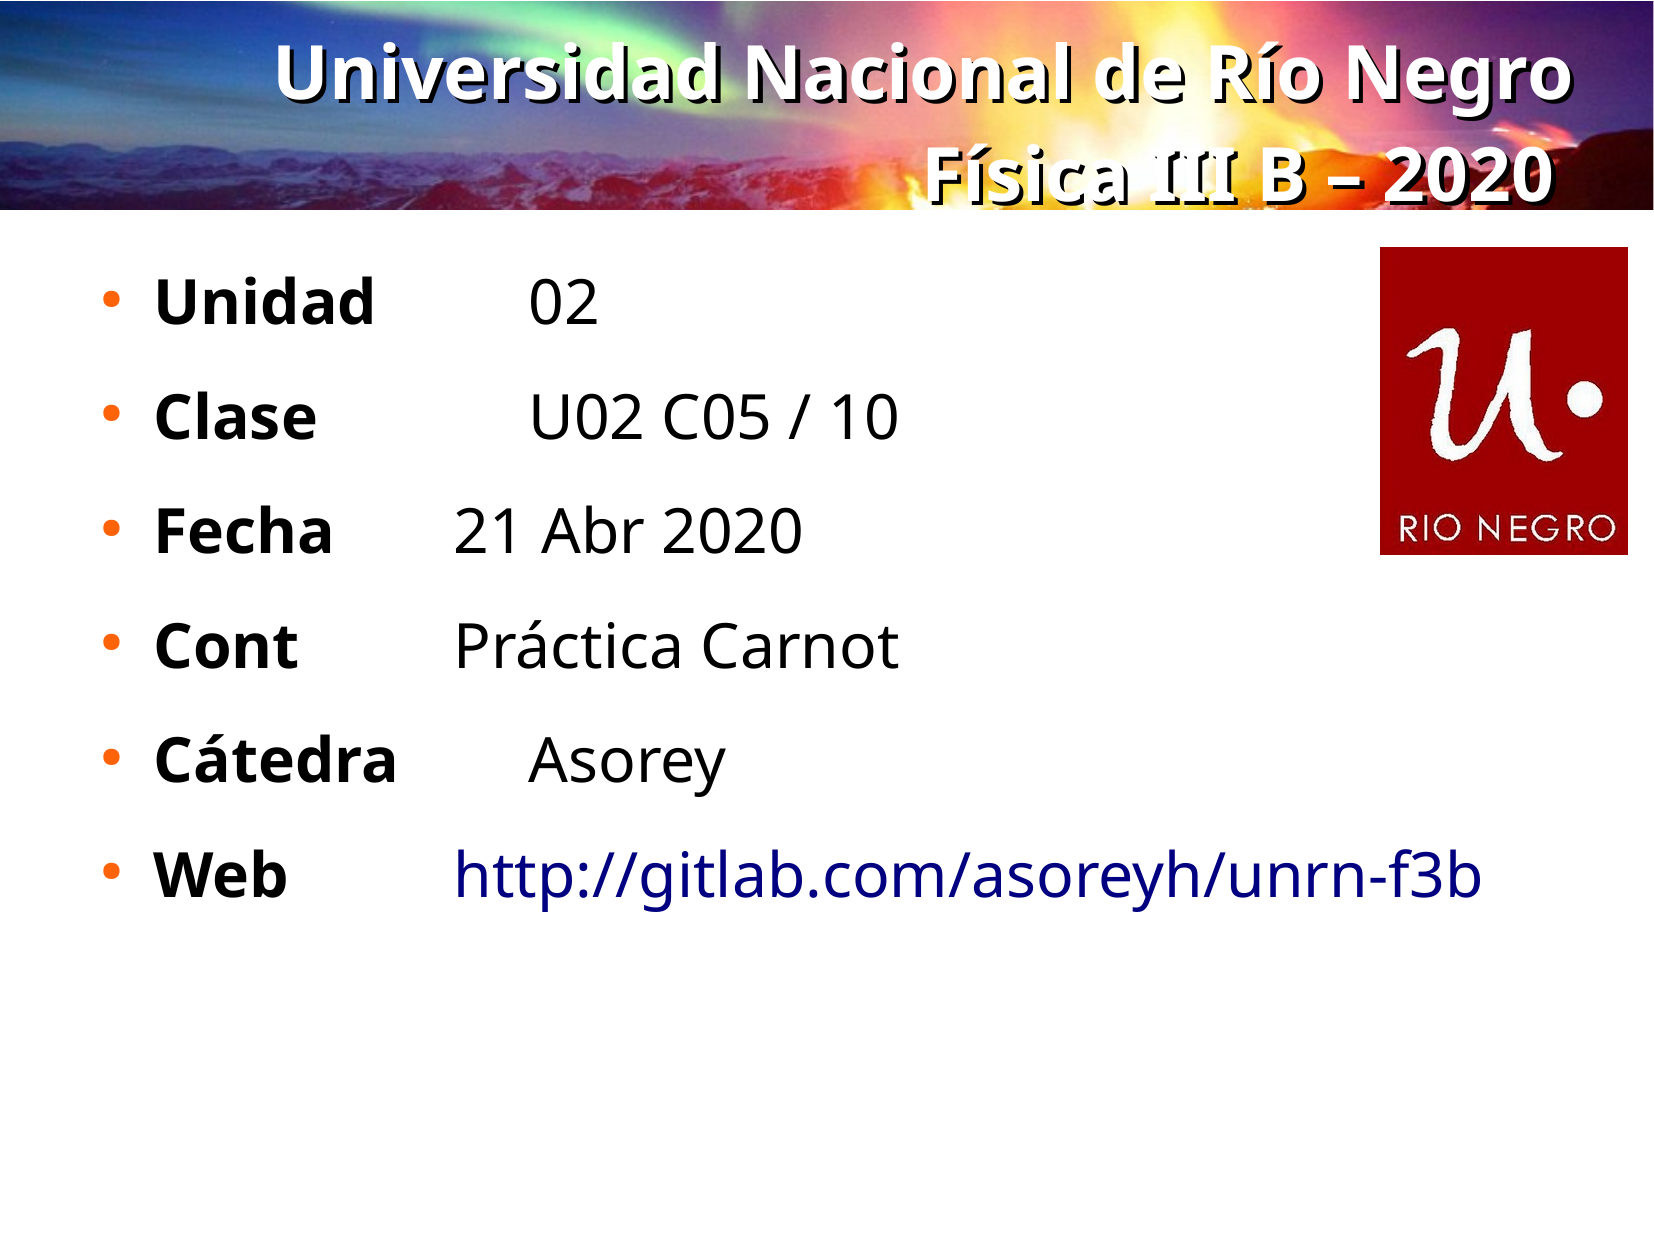

# Universidad Nacional de Río Negro Física III B – 2020
Unidad 		02
Clase			U02 C05 / 10
Fecha		21 Abr 2020
Cont			Práctica Carnot
Cátedra		Asorey
Web			http://gitlab.com/asoreyh/unrn-f3b